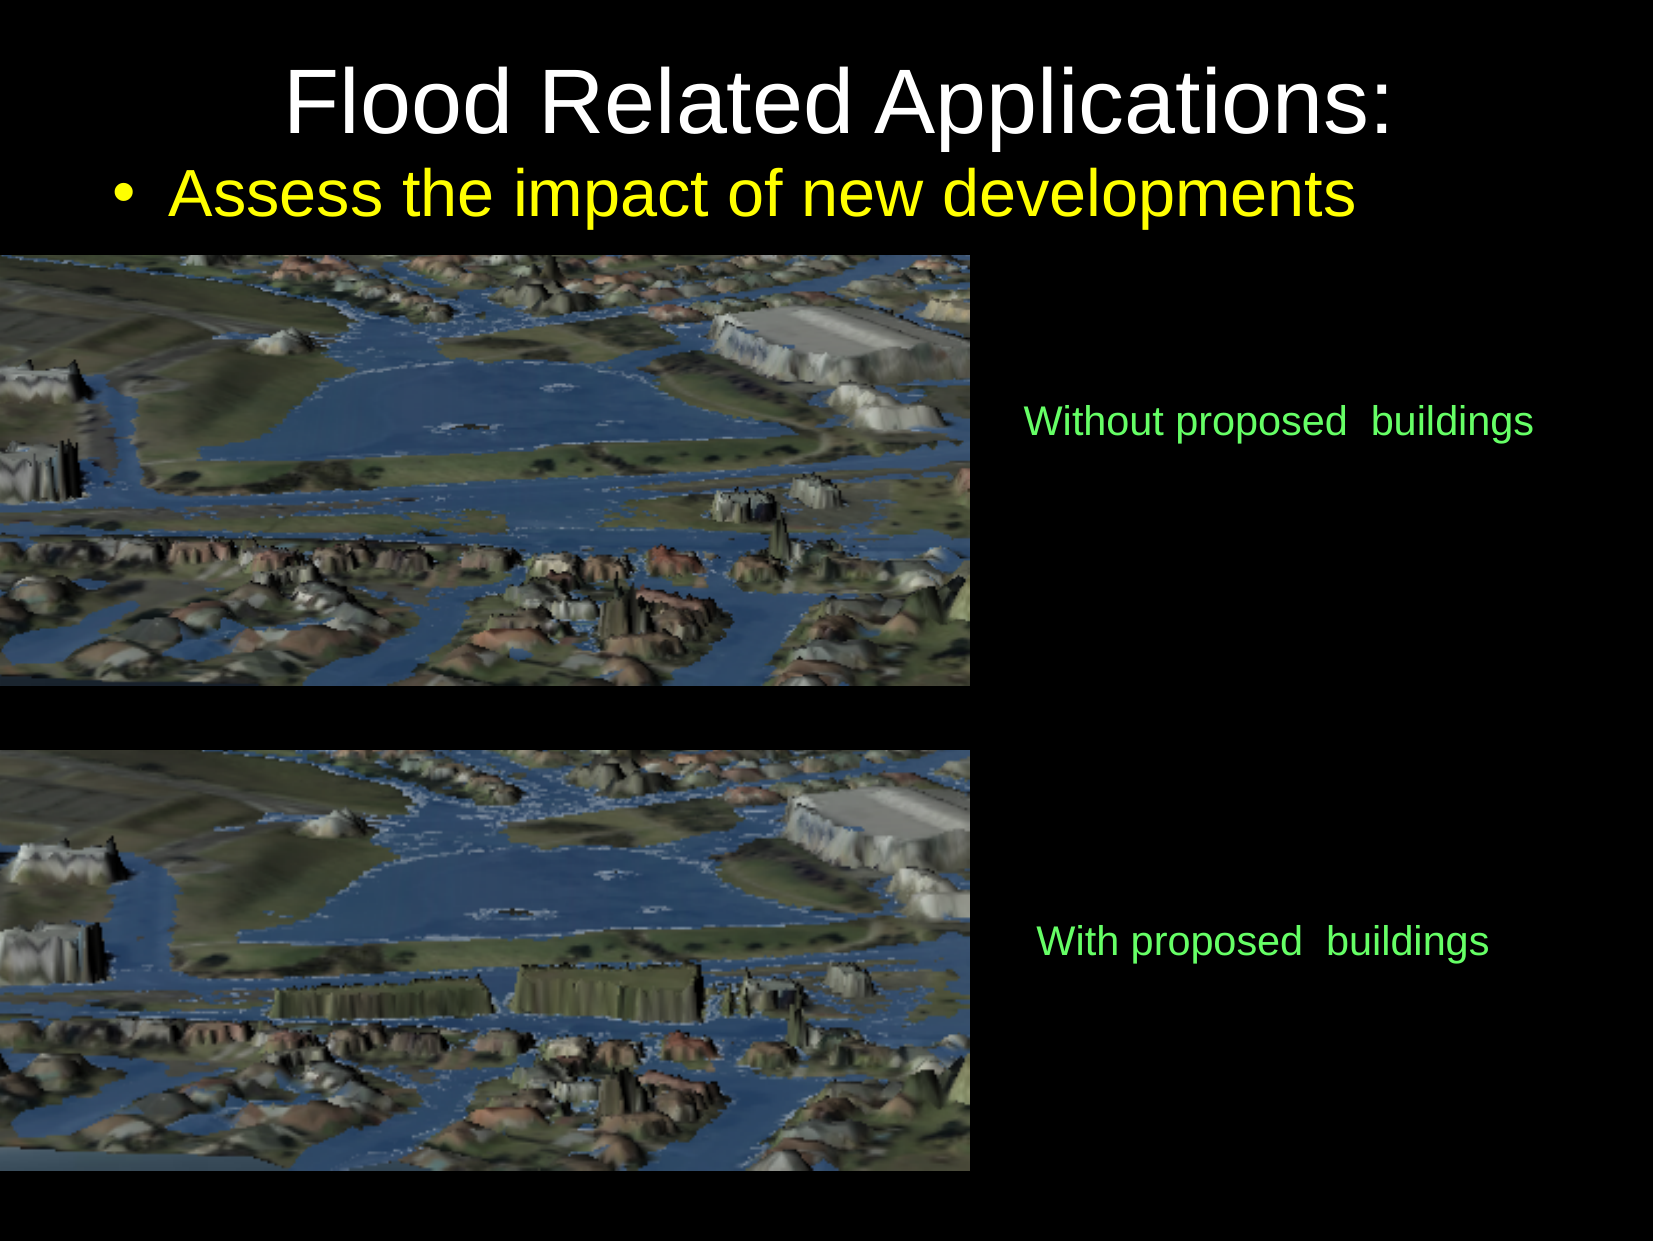

# Flood Related Applications:
Assess the impact of new developments
Without proposed buildings
With proposed buildings